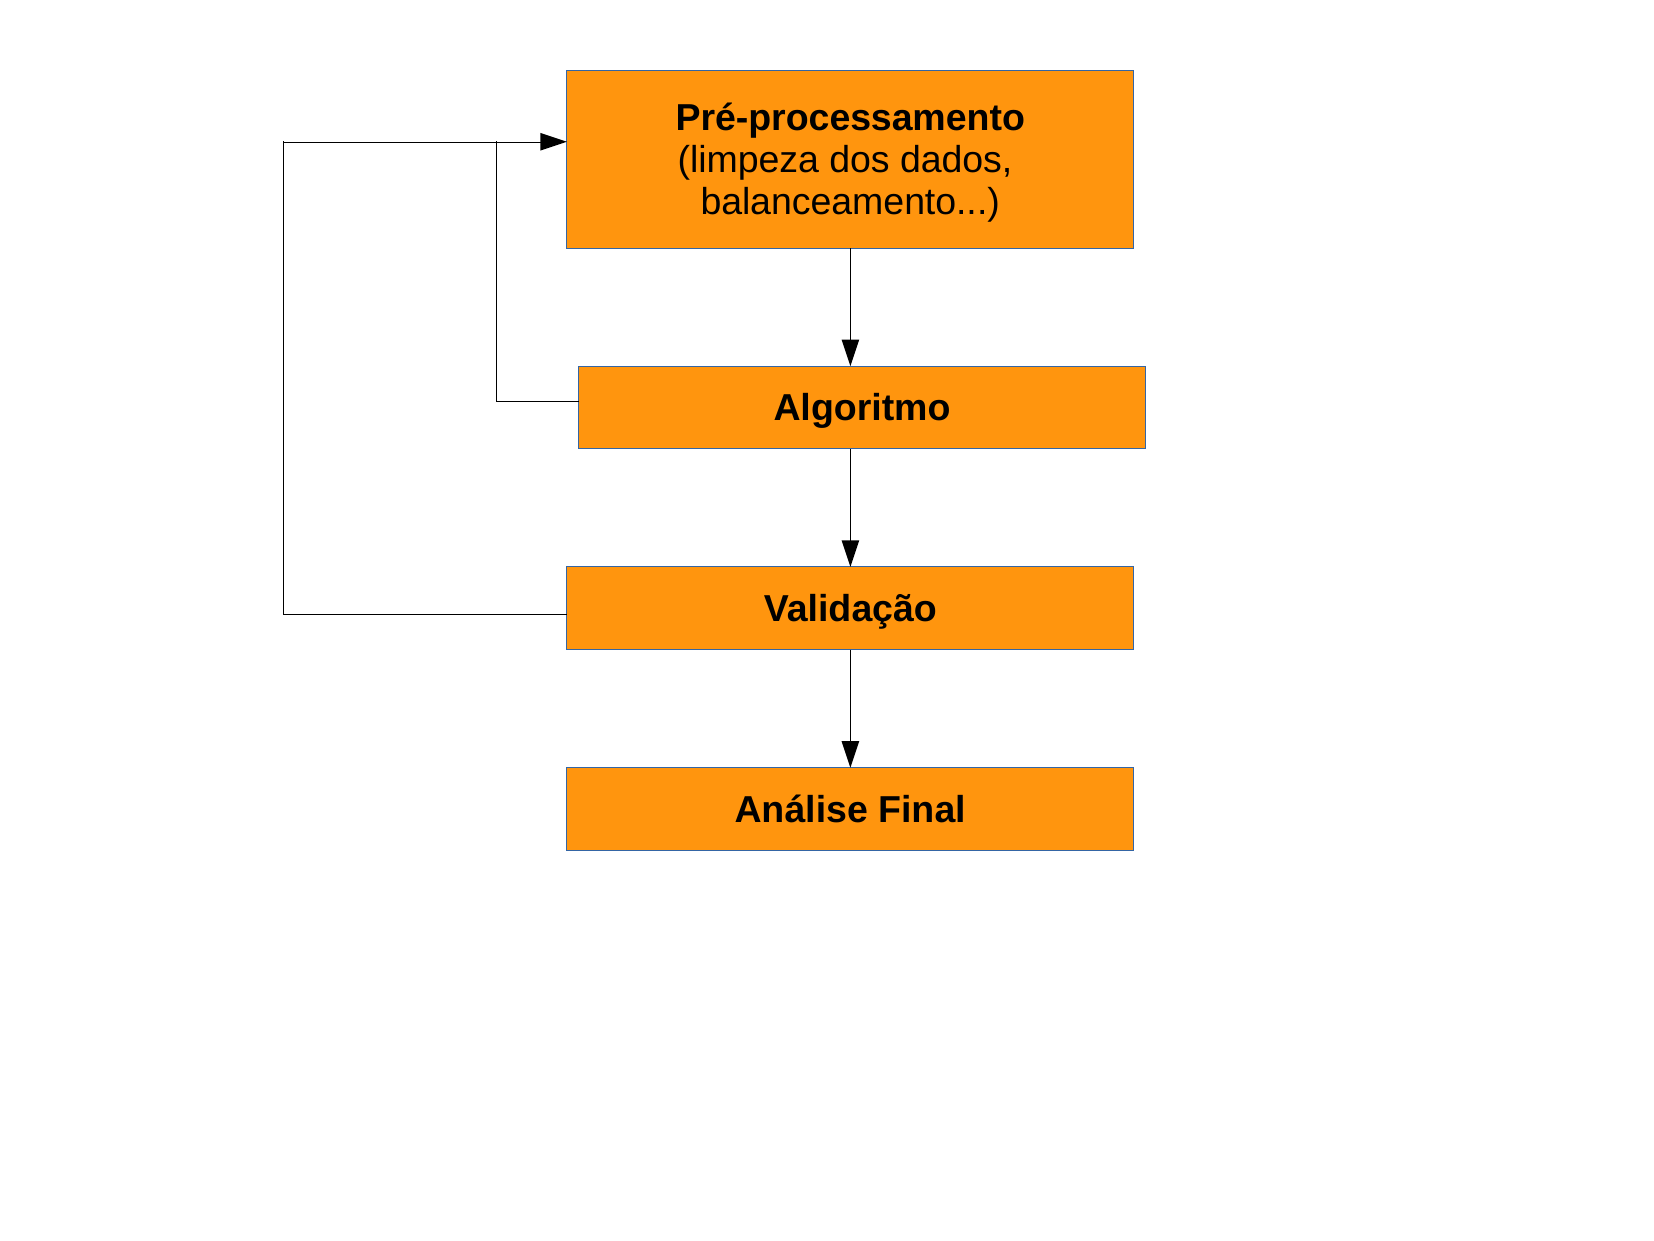

Pré-processamento
(limpeza dos dados,
balanceamento...)
Algoritmo
Validação
Análise Final